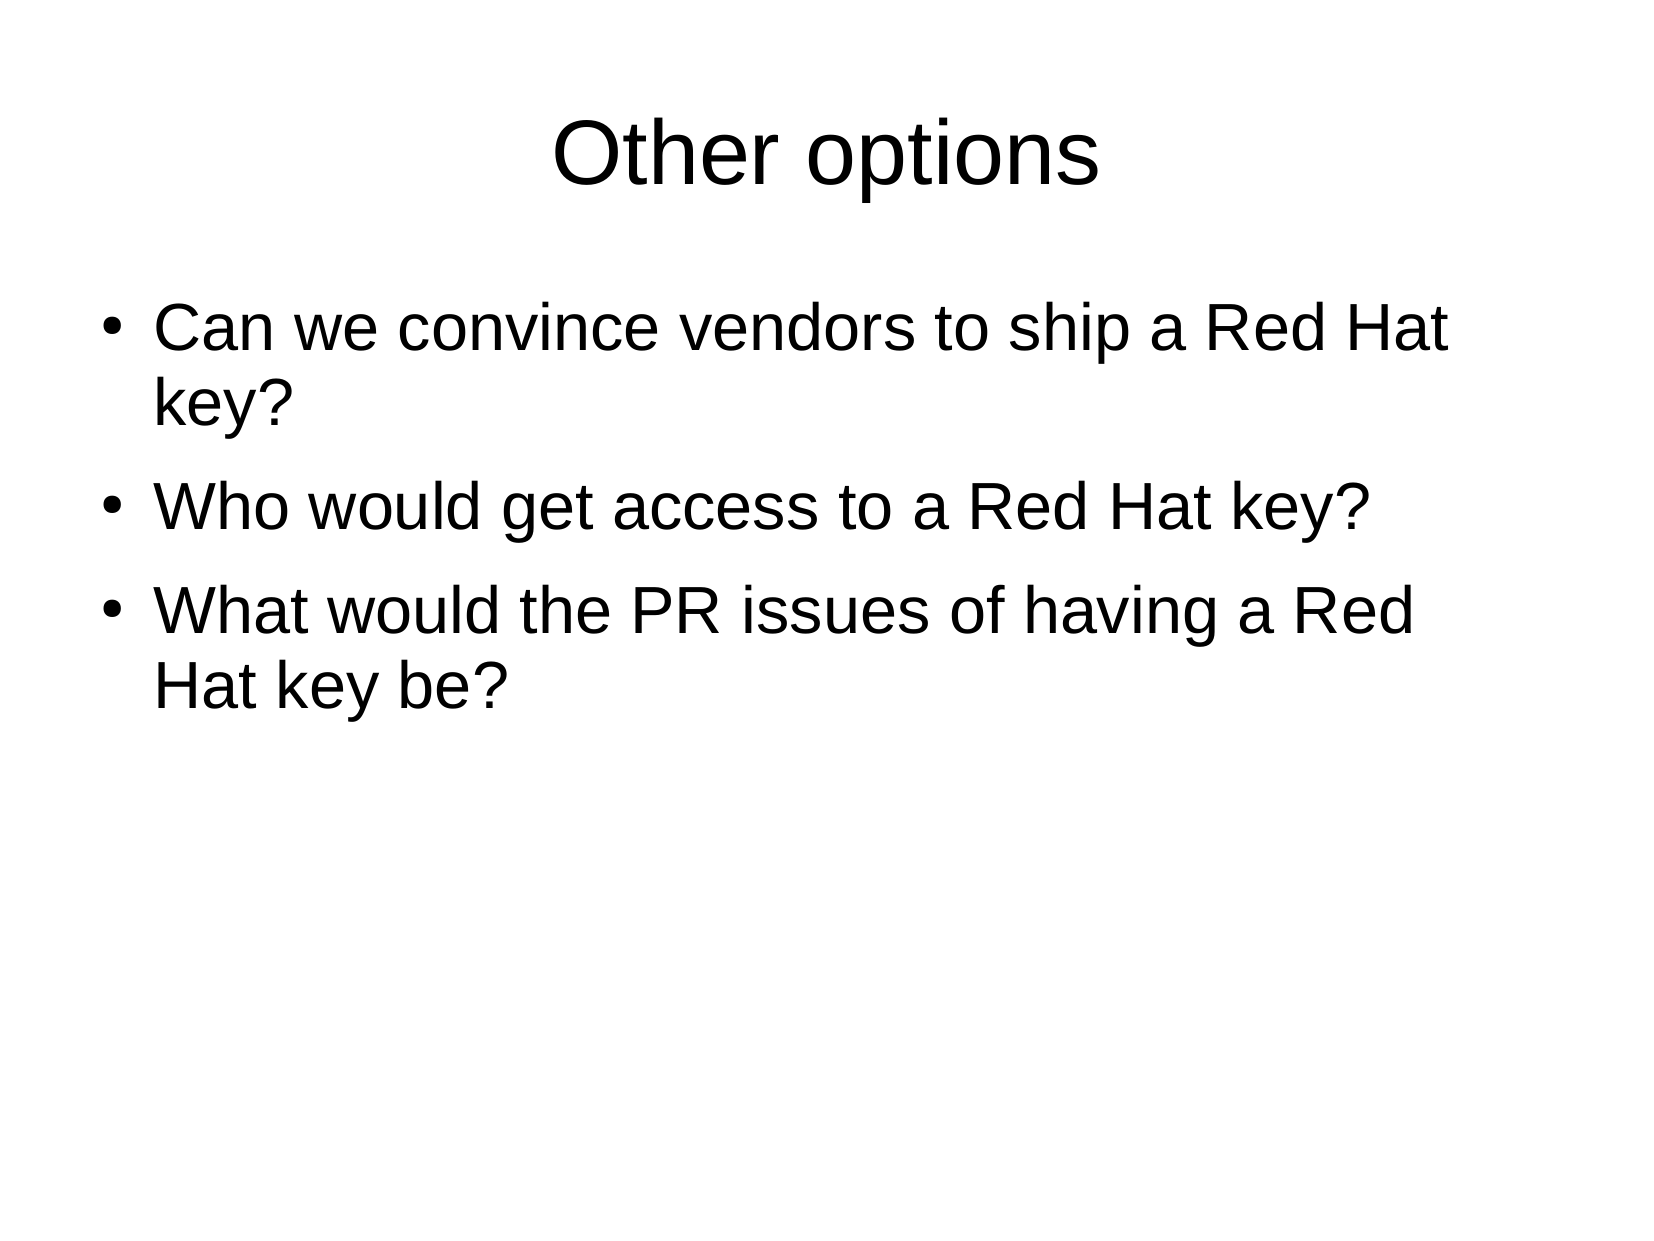

# Other options
Can we convince vendors to ship a Red Hat key?
Who would get access to a Red Hat key?
What would the PR issues of having a Red Hat key be?